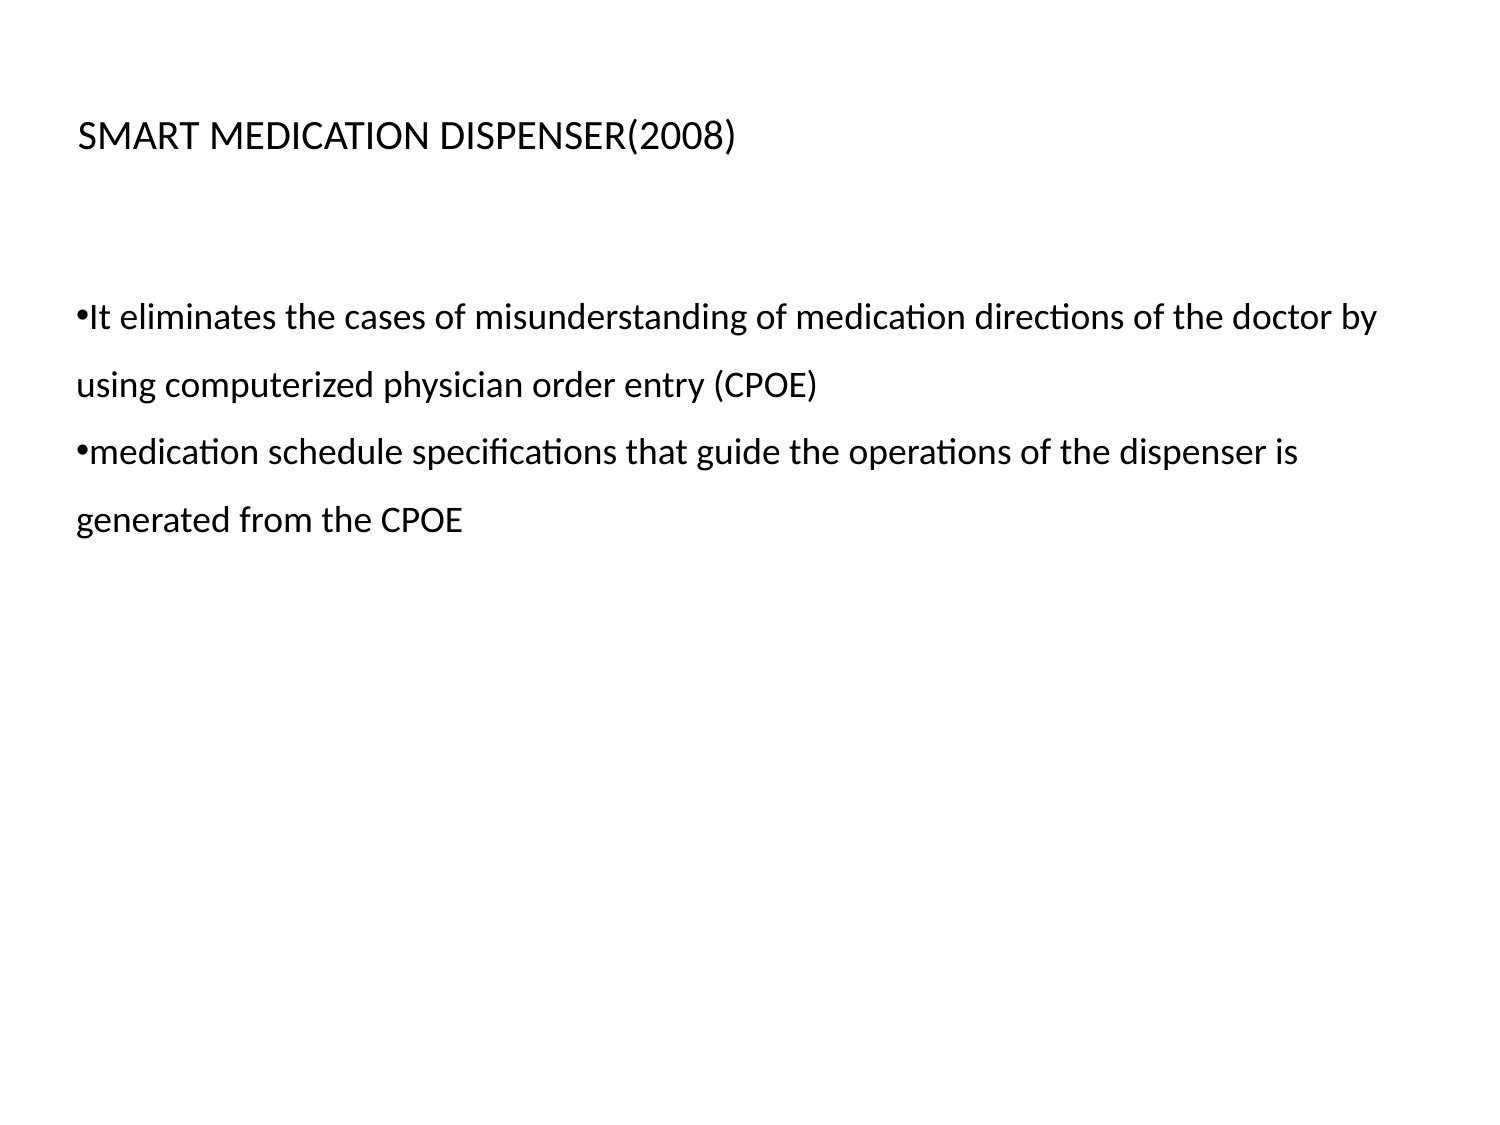

SMART MEDICATION DISPENSER(2008)
It eliminates the cases of misunderstanding of medication directions of the doctor by using computerized physician order entry (CPOE)
medication schedule specifications that guide the operations of the dispenser is generated from the CPOE